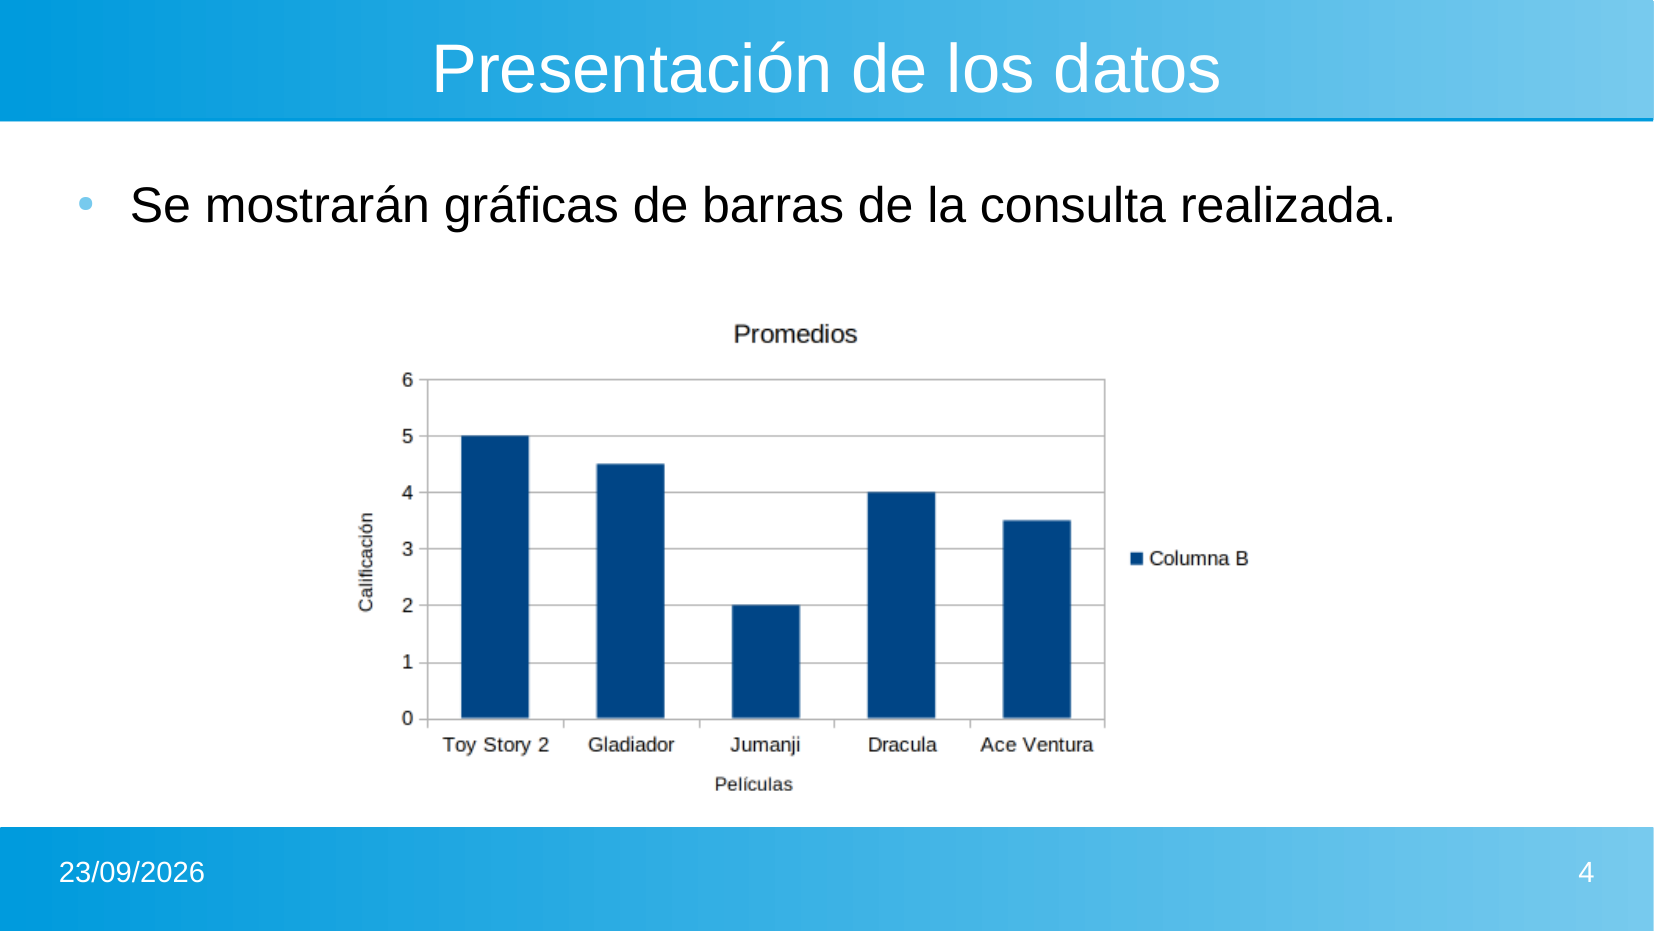

# Presentación de los datos
Se mostrarán gráficas de barras de la consulta realizada.
4